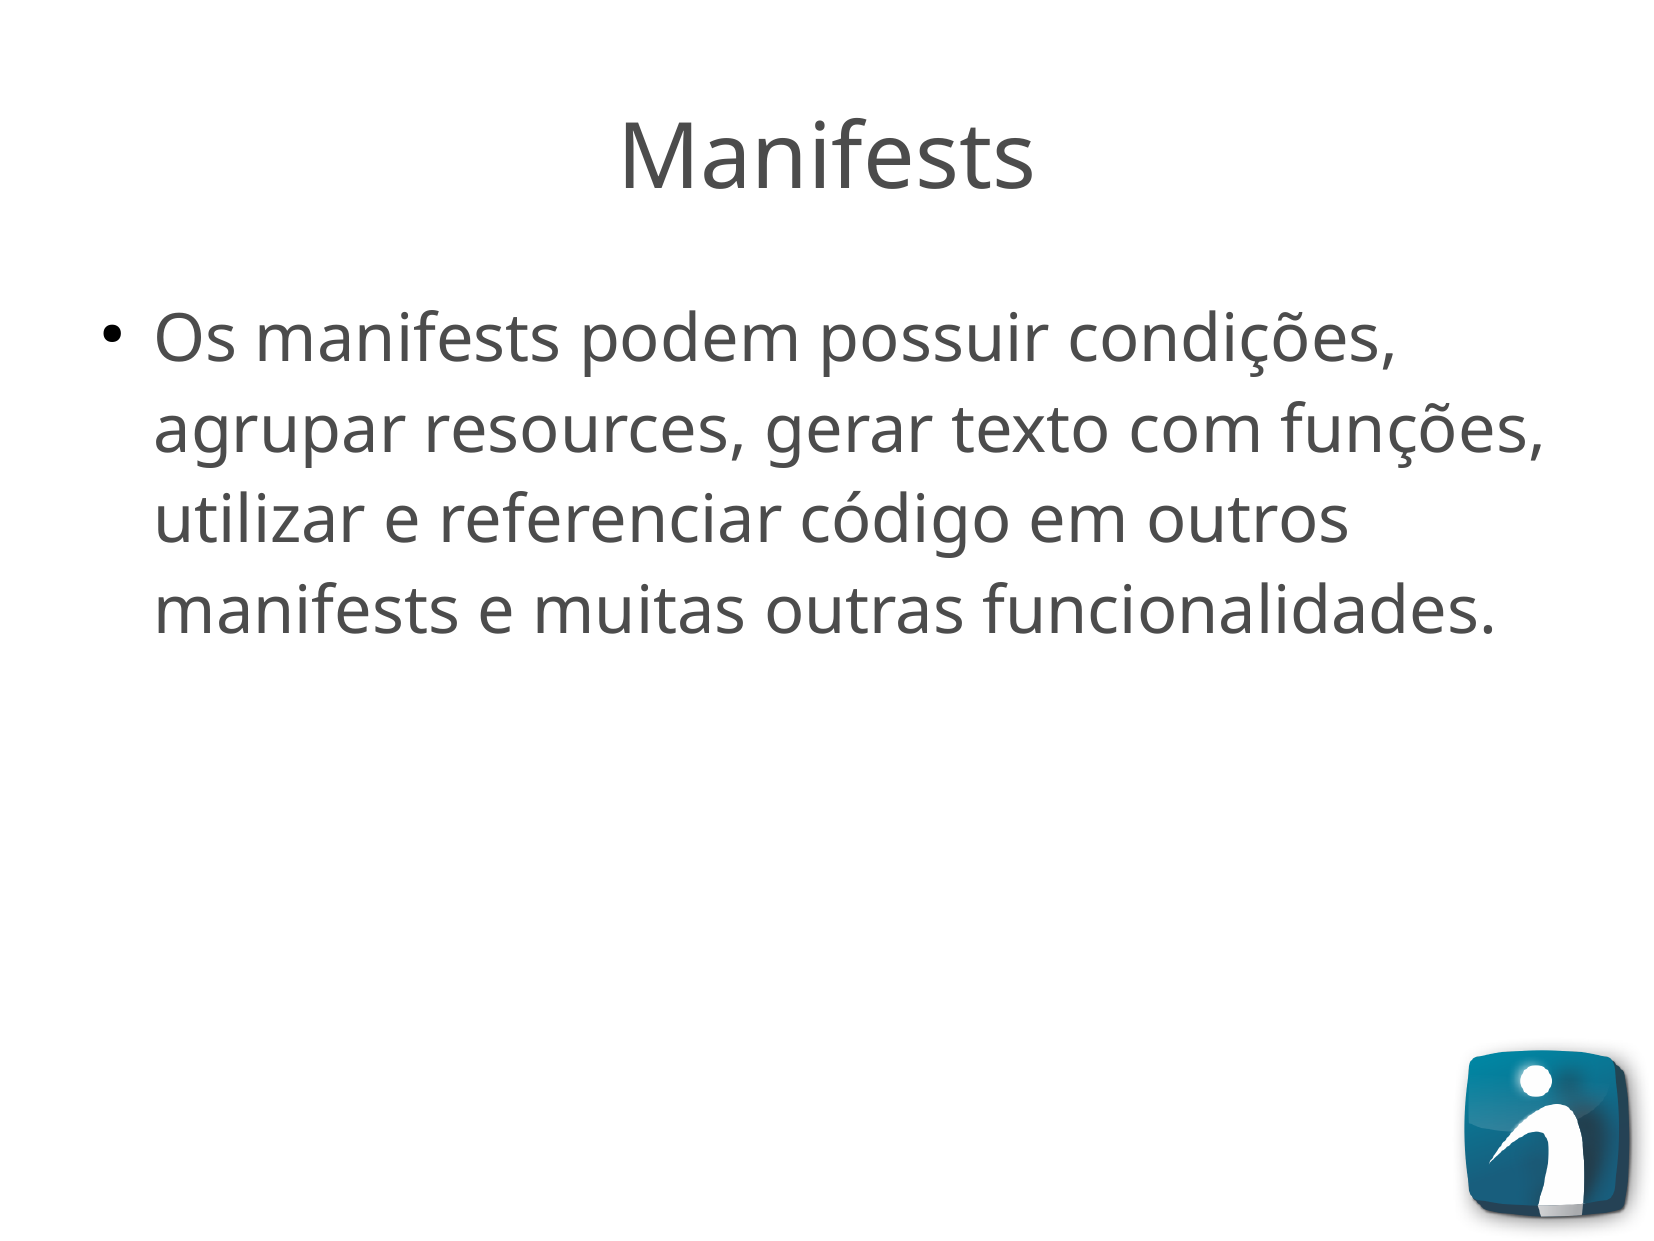

# Manifests
Os manifests podem possuir condições, agrupar resources, gerar texto com funções, utilizar e referenciar código em outros manifests e muitas outras funcionalidades.